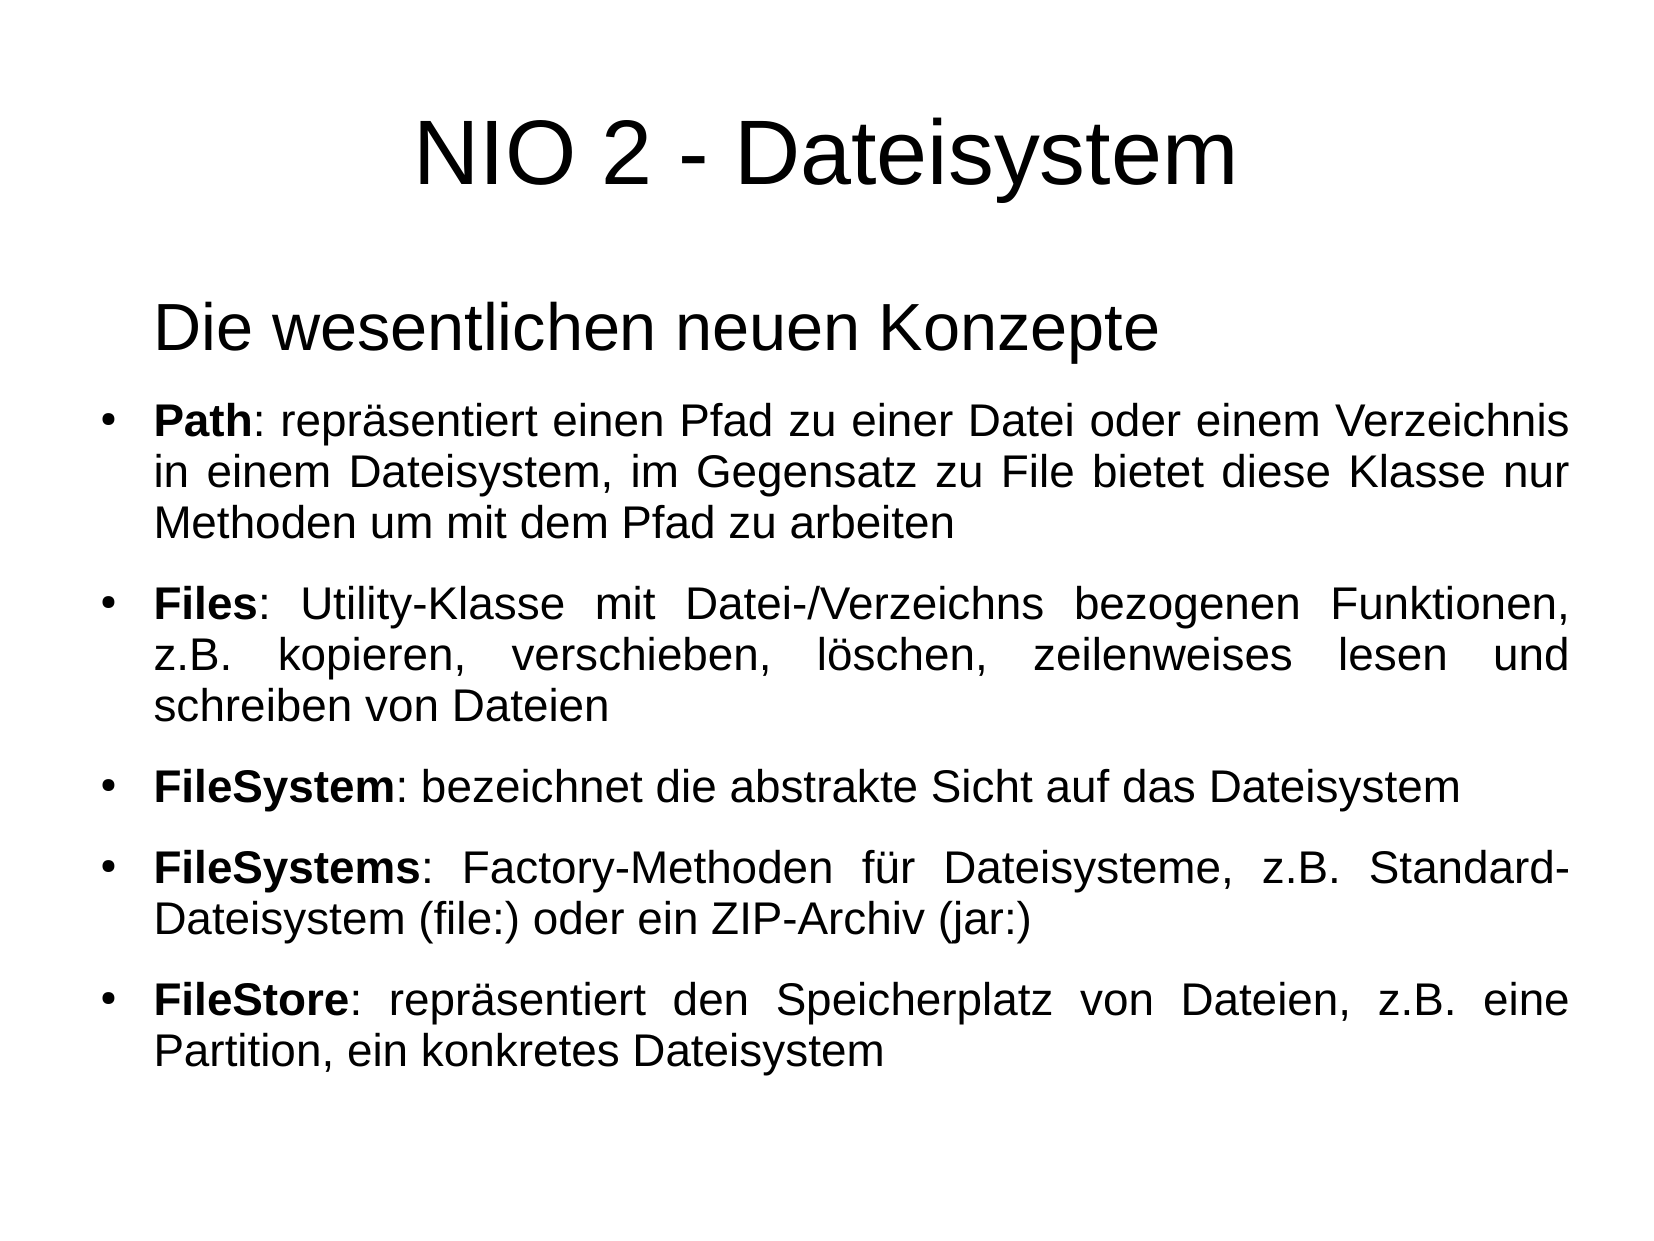

# NIO 2 - Dateisystem
Die wesentlichen neuen Konzepte
Path: repräsentiert einen Pfad zu einer Datei oder einem Verzeichnis in einem Dateisystem, im Gegensatz zu File bietet diese Klasse nur Methoden um mit dem Pfad zu arbeiten
Files: Utility-Klasse mit Datei-/Verzeichns bezogenen Funktionen, z.B. kopieren, verschieben, löschen, zeilenweises lesen und schreiben von Dateien
FileSystem: bezeichnet die abstrakte Sicht auf das Dateisystem
FileSystems: Factory-Methoden für Dateisysteme, z.B. Standard-Dateisystem (file:) oder ein ZIP-Archiv (jar:)
FileStore: repräsentiert den Speicherplatz von Dateien, z.B. eine Partition, ein konkretes Dateisystem